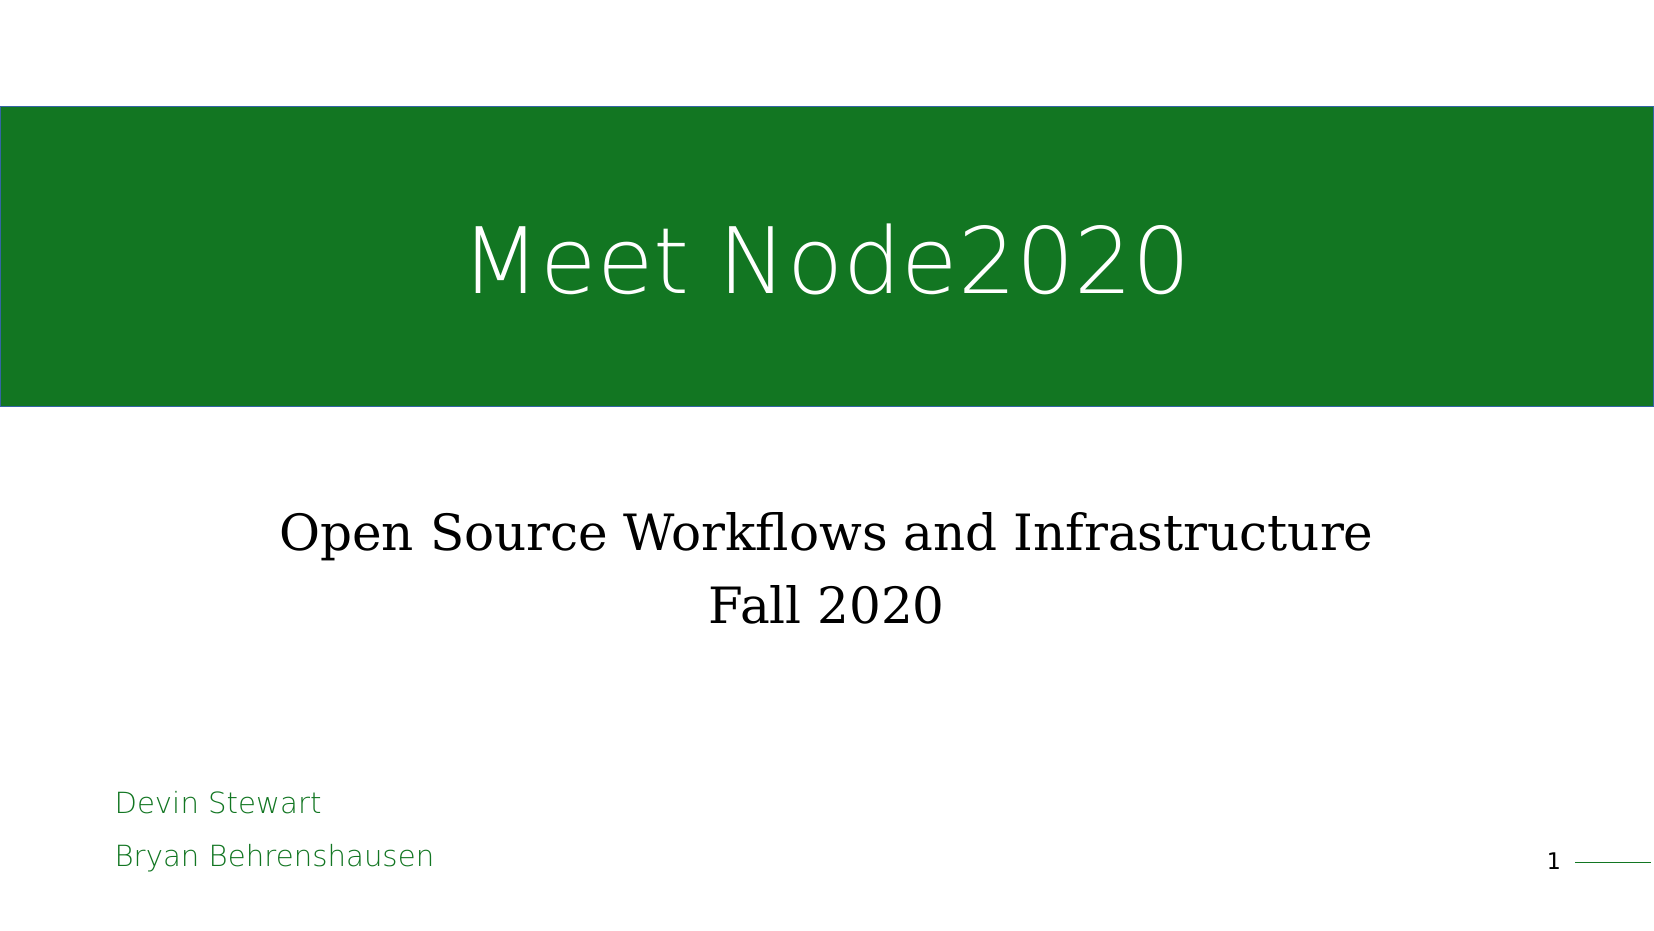

# Meet Node2020
Open Source Workflows and Infrastructure
Fall 2020
Devin Stewart
Bryan Behrenshausen